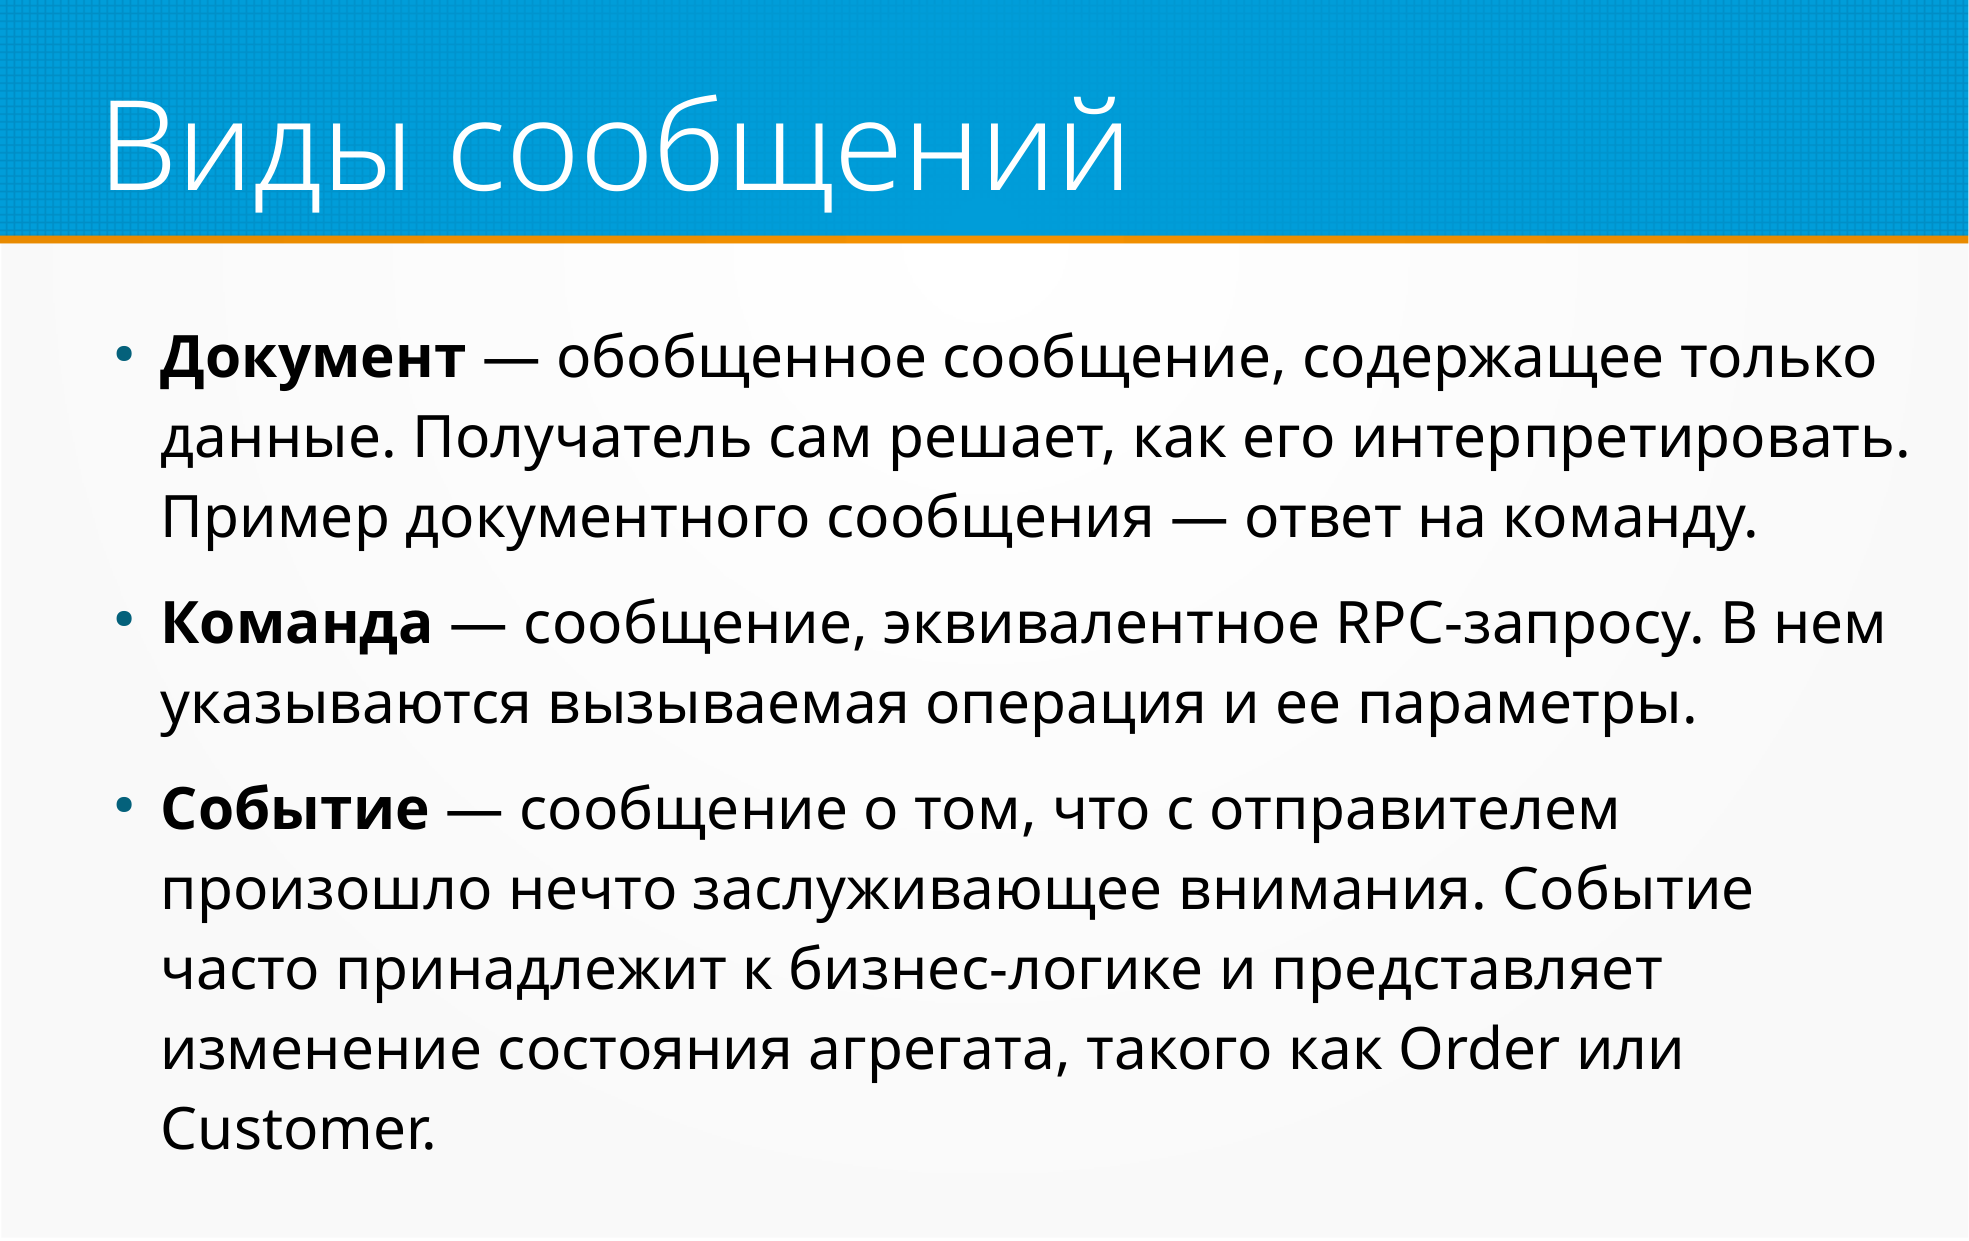

# Виды сообщений
Документ — обобщенное сообщение, содержащее только данные. Получатель сам решает, как его интерпретировать. Пример документного сообщения — ответ на команду.
Команда — сообщение, эквивалентное RPC-запросу. В нем указываются вызываемая операция и ее параметры.
Событие — сообщение о том, что с отправителем произошло нечто заслуживающее внимания. Событие часто принадлежит к бизнес-логике и представляет изменение состояния агрегата, такого как Order или Customer.